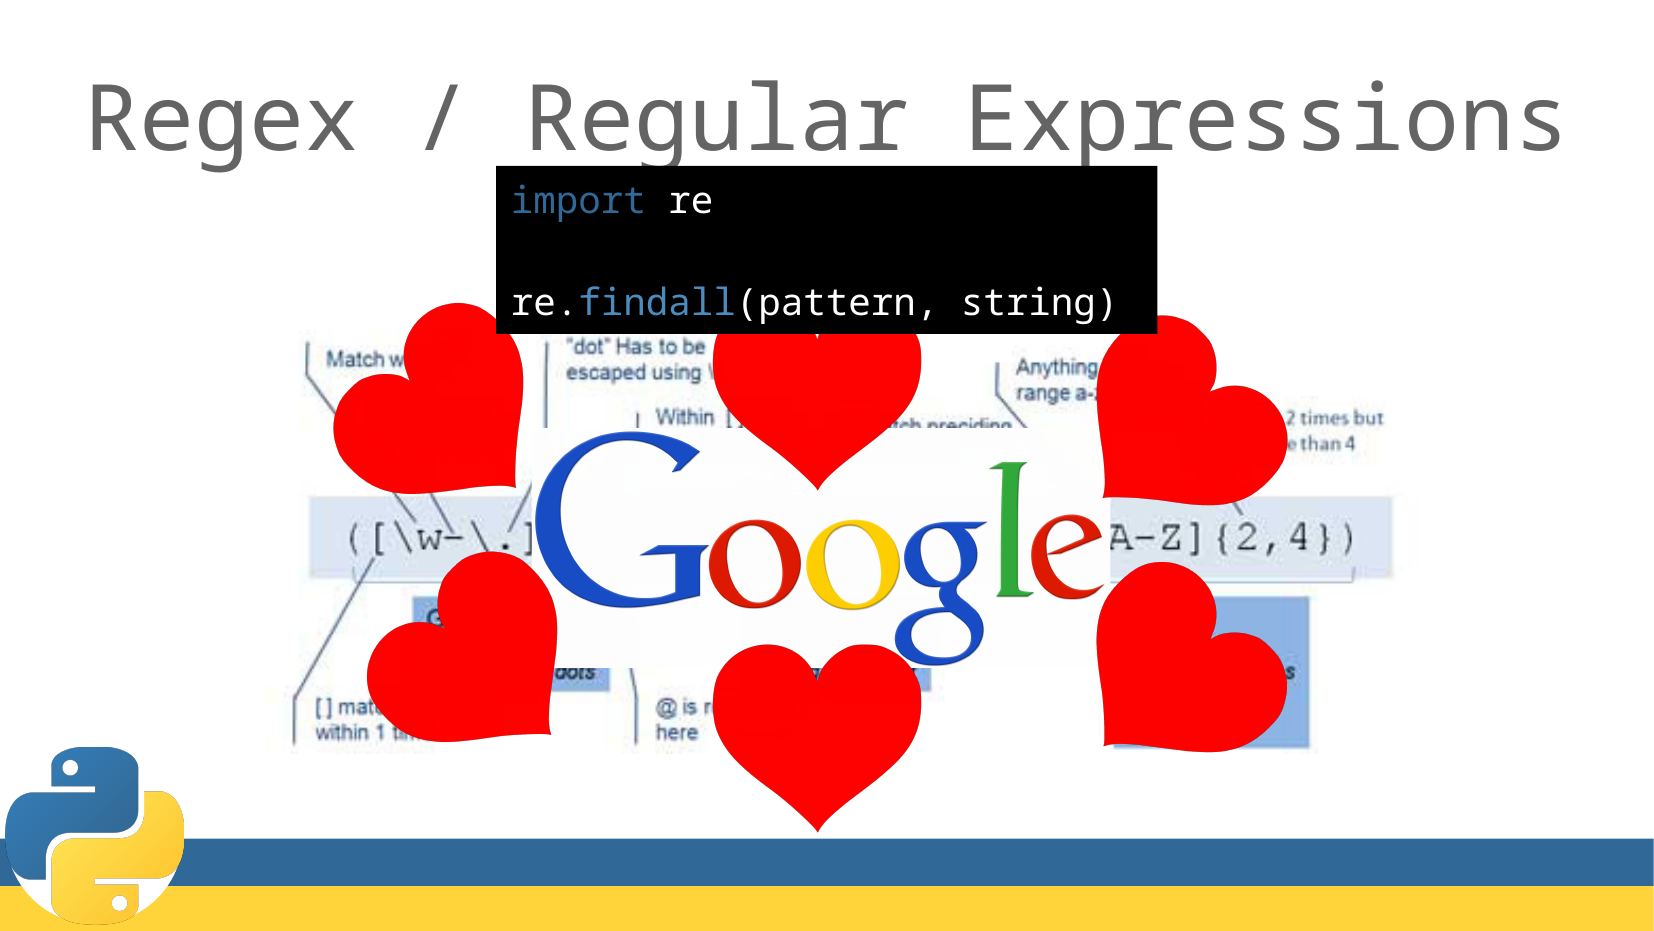

# Regex / Regular Expressions
import re
re.findall(pattern, string)